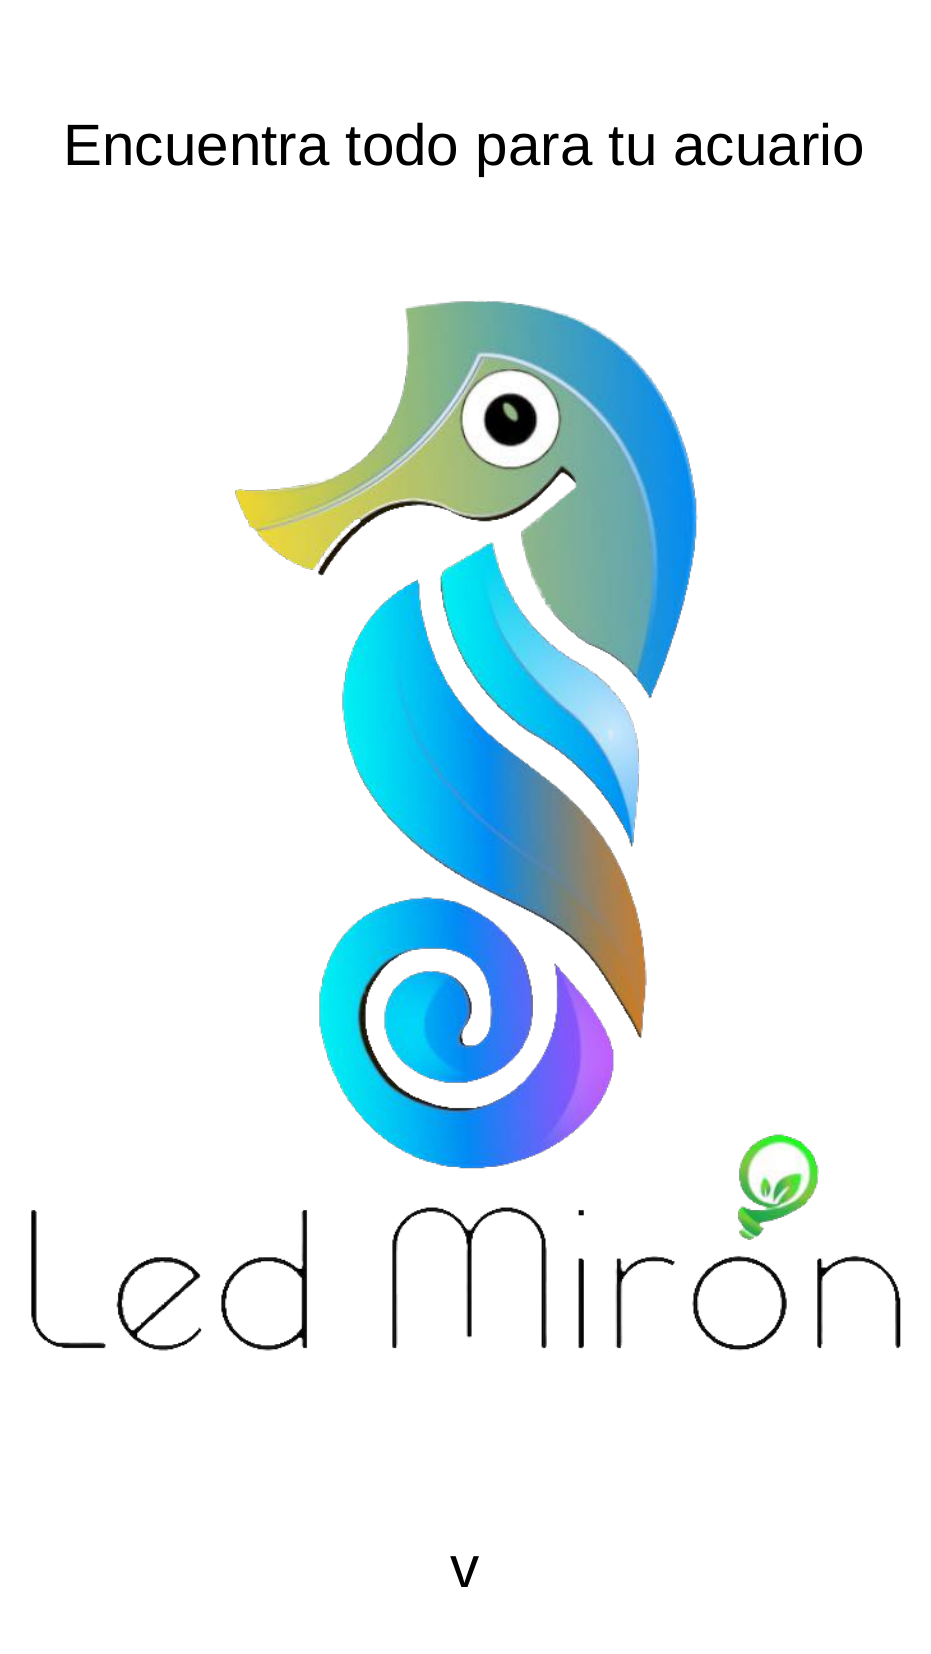

# Encuentra todo para tu acuario
v